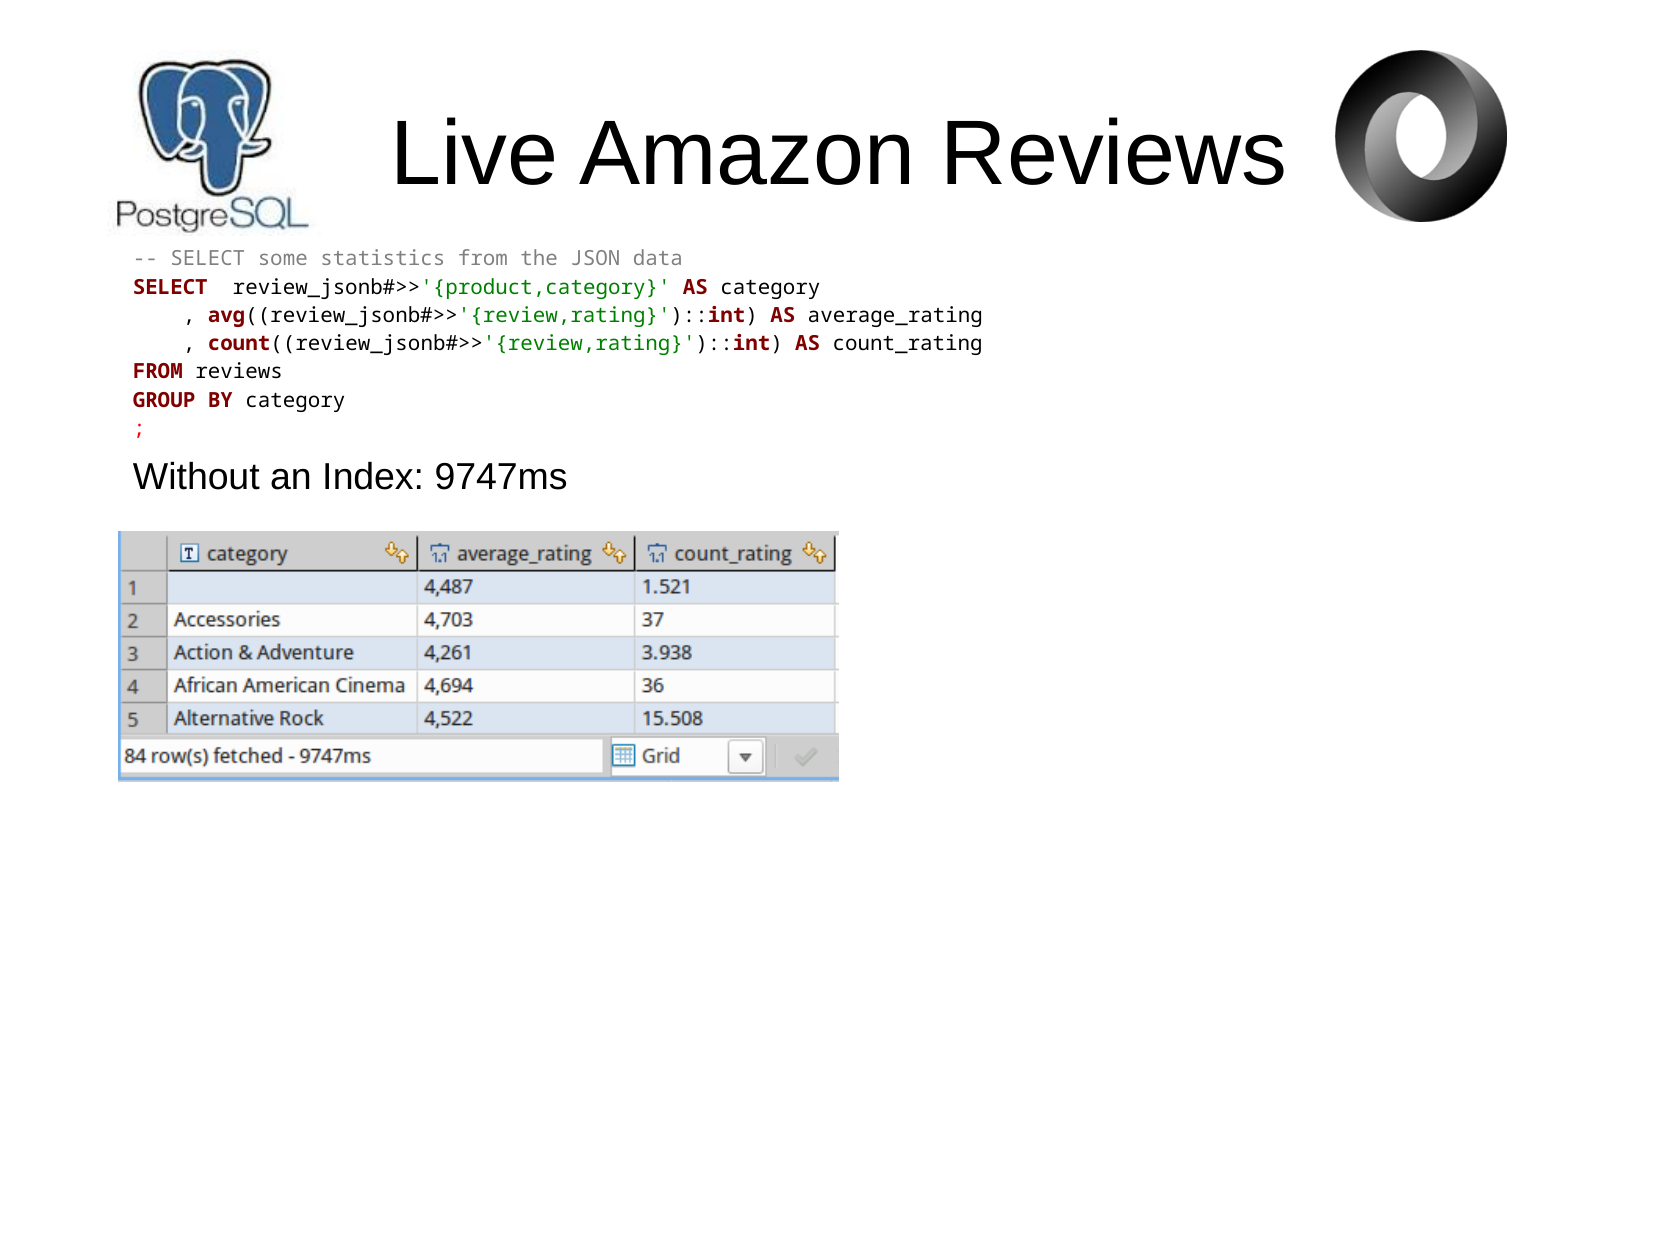

# Live Amazon Reviews
-- SELECT some statistics from the JSON data
SELECT review_jsonb#>>'{product,category}' AS category
 , avg((review_jsonb#>>'{review,rating}')::int) AS average_rating
 , count((review_jsonb#>>'{review,rating}')::int) AS count_rating
FROM reviews
GROUP BY category
;
Without an Index: 9747ms